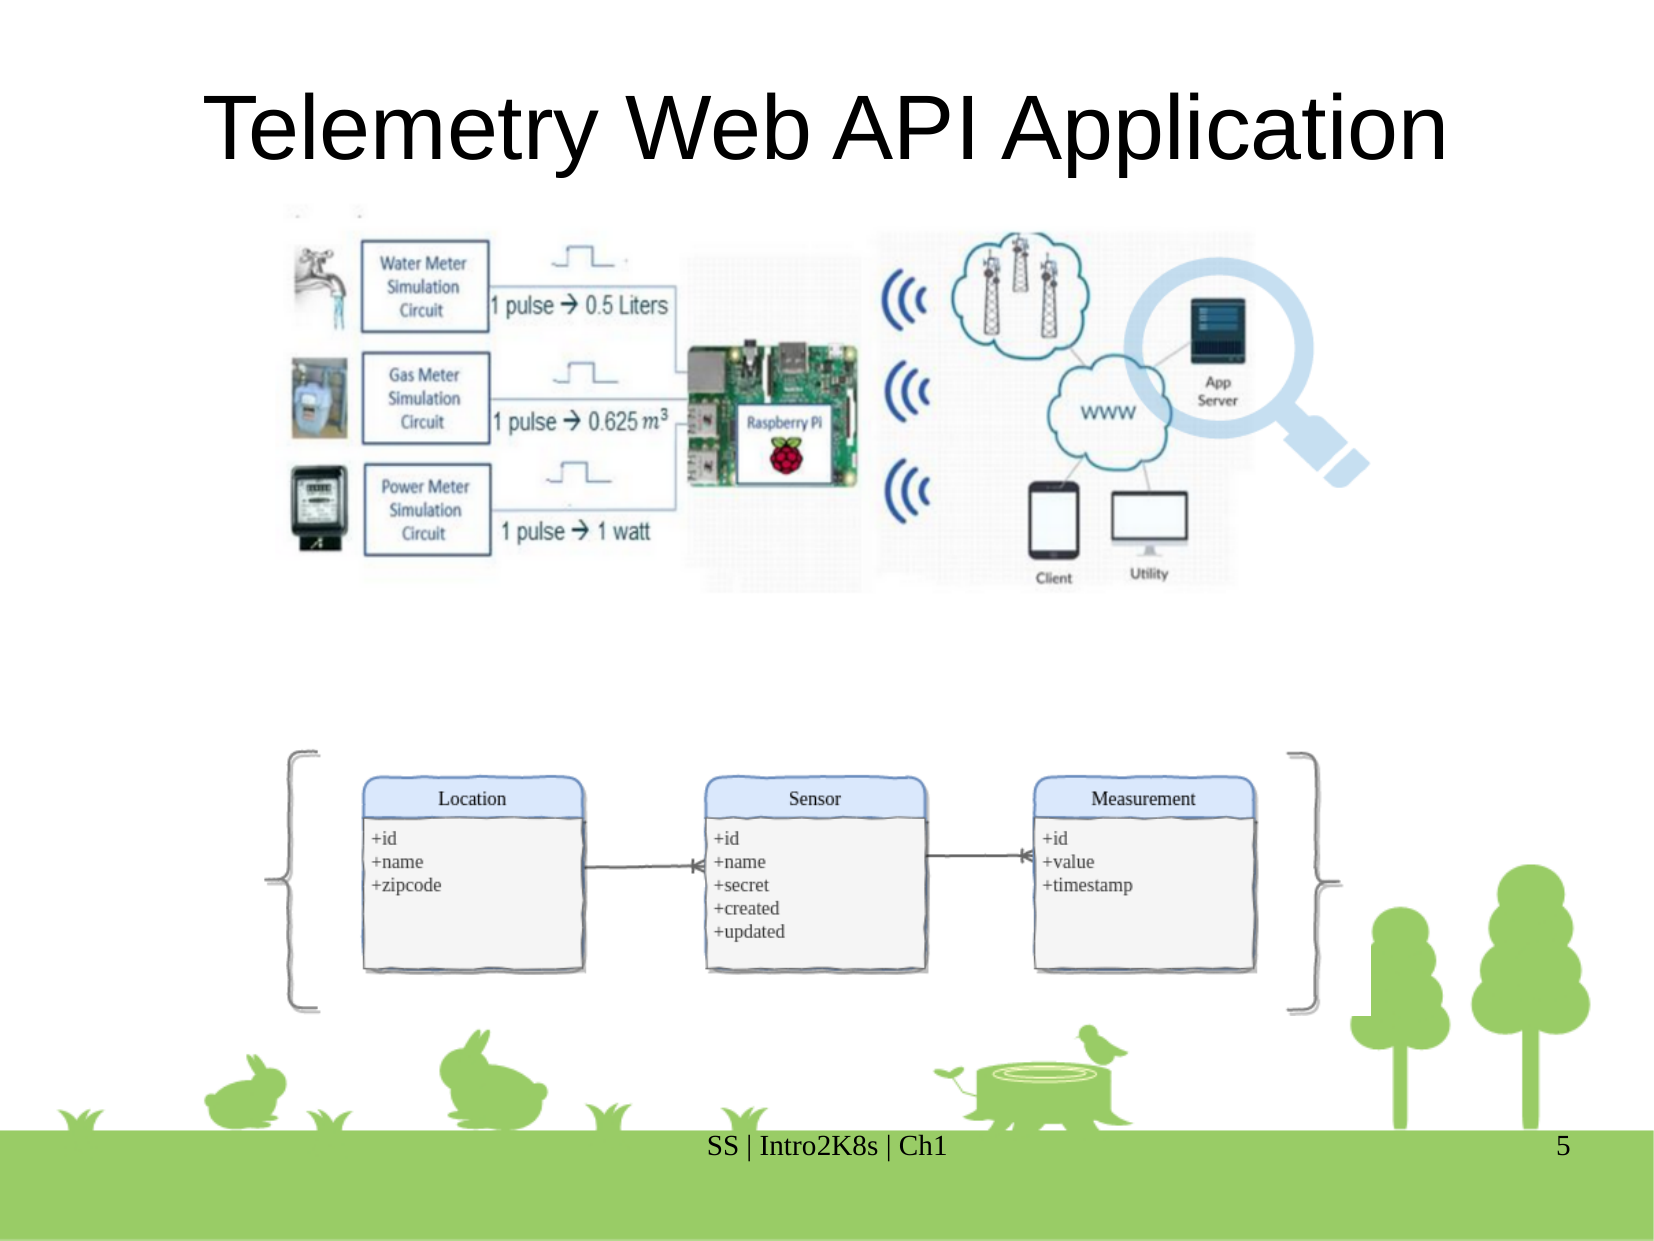

# Telemetry Web API Application
SS | Intro2K8s | Ch1
5